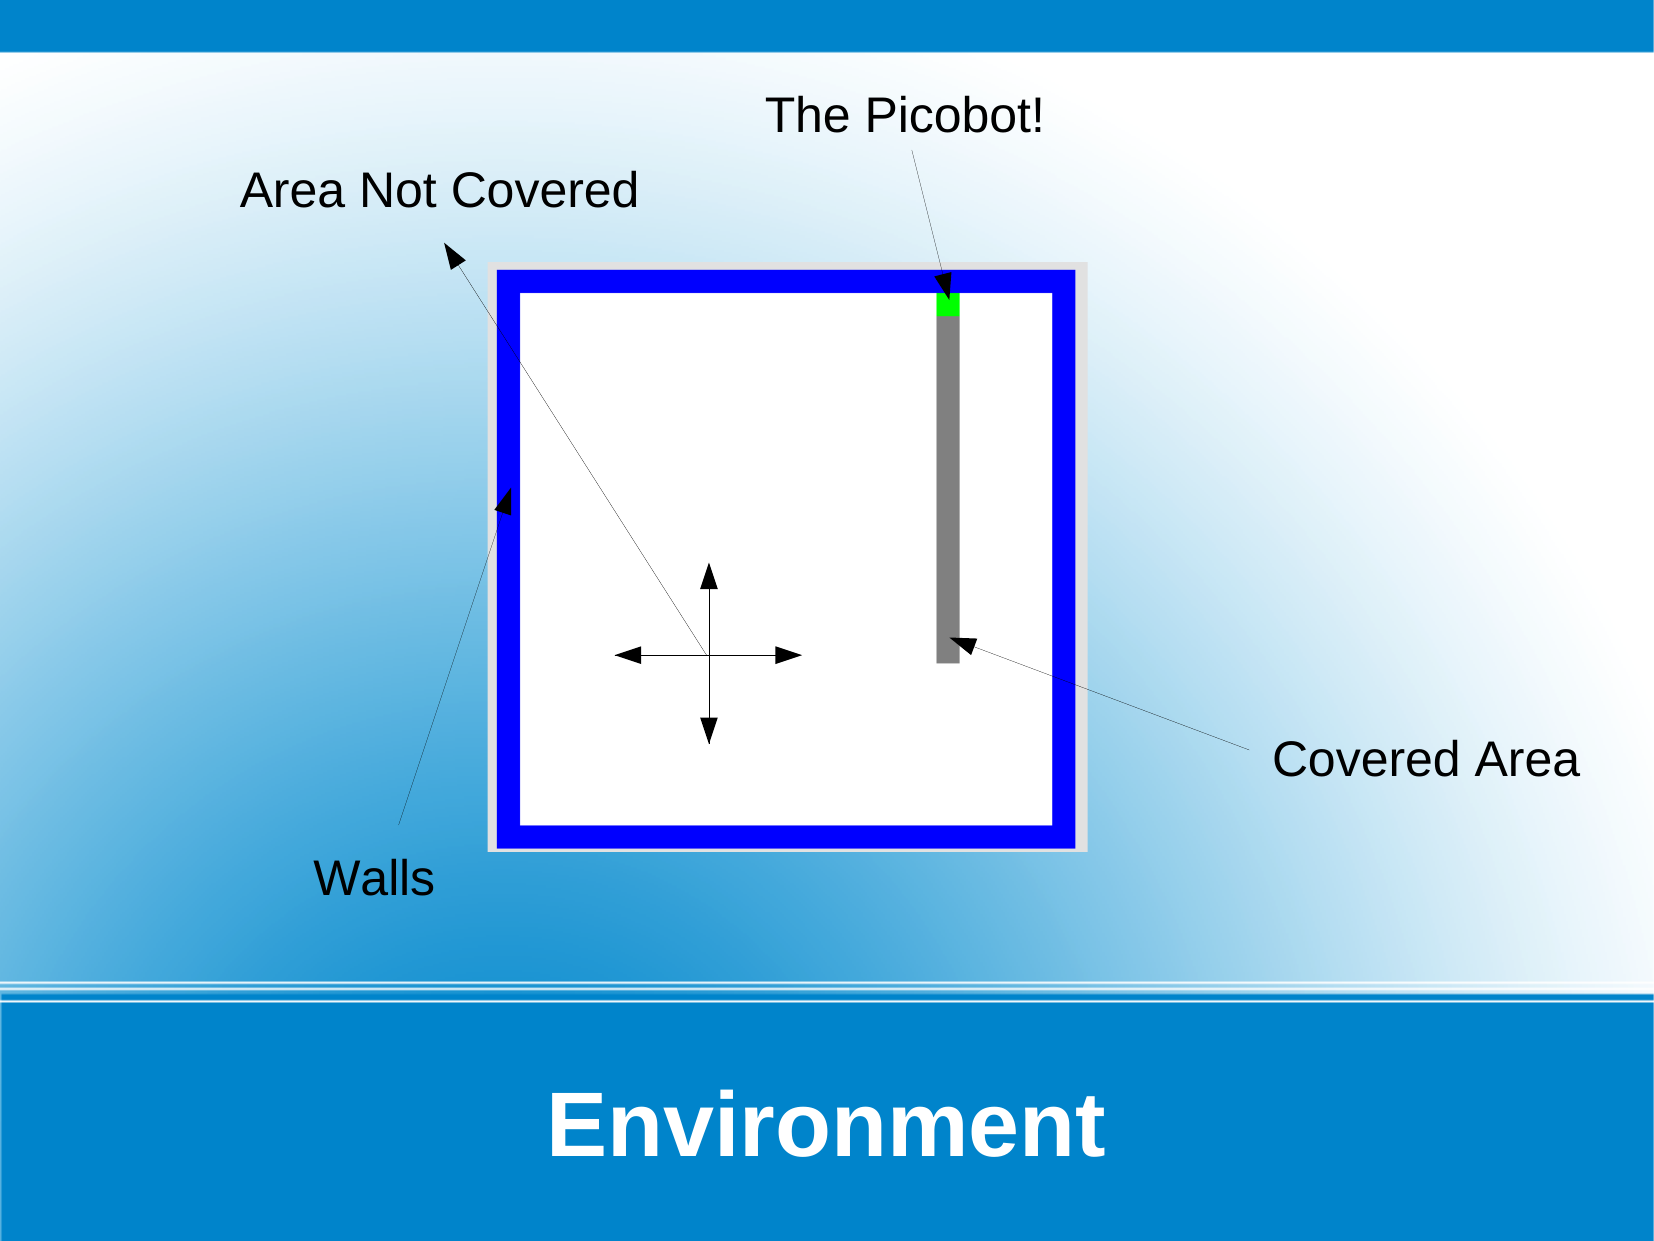

The Picobot!
Area Not Covered
Covered Area
Walls
# Environment